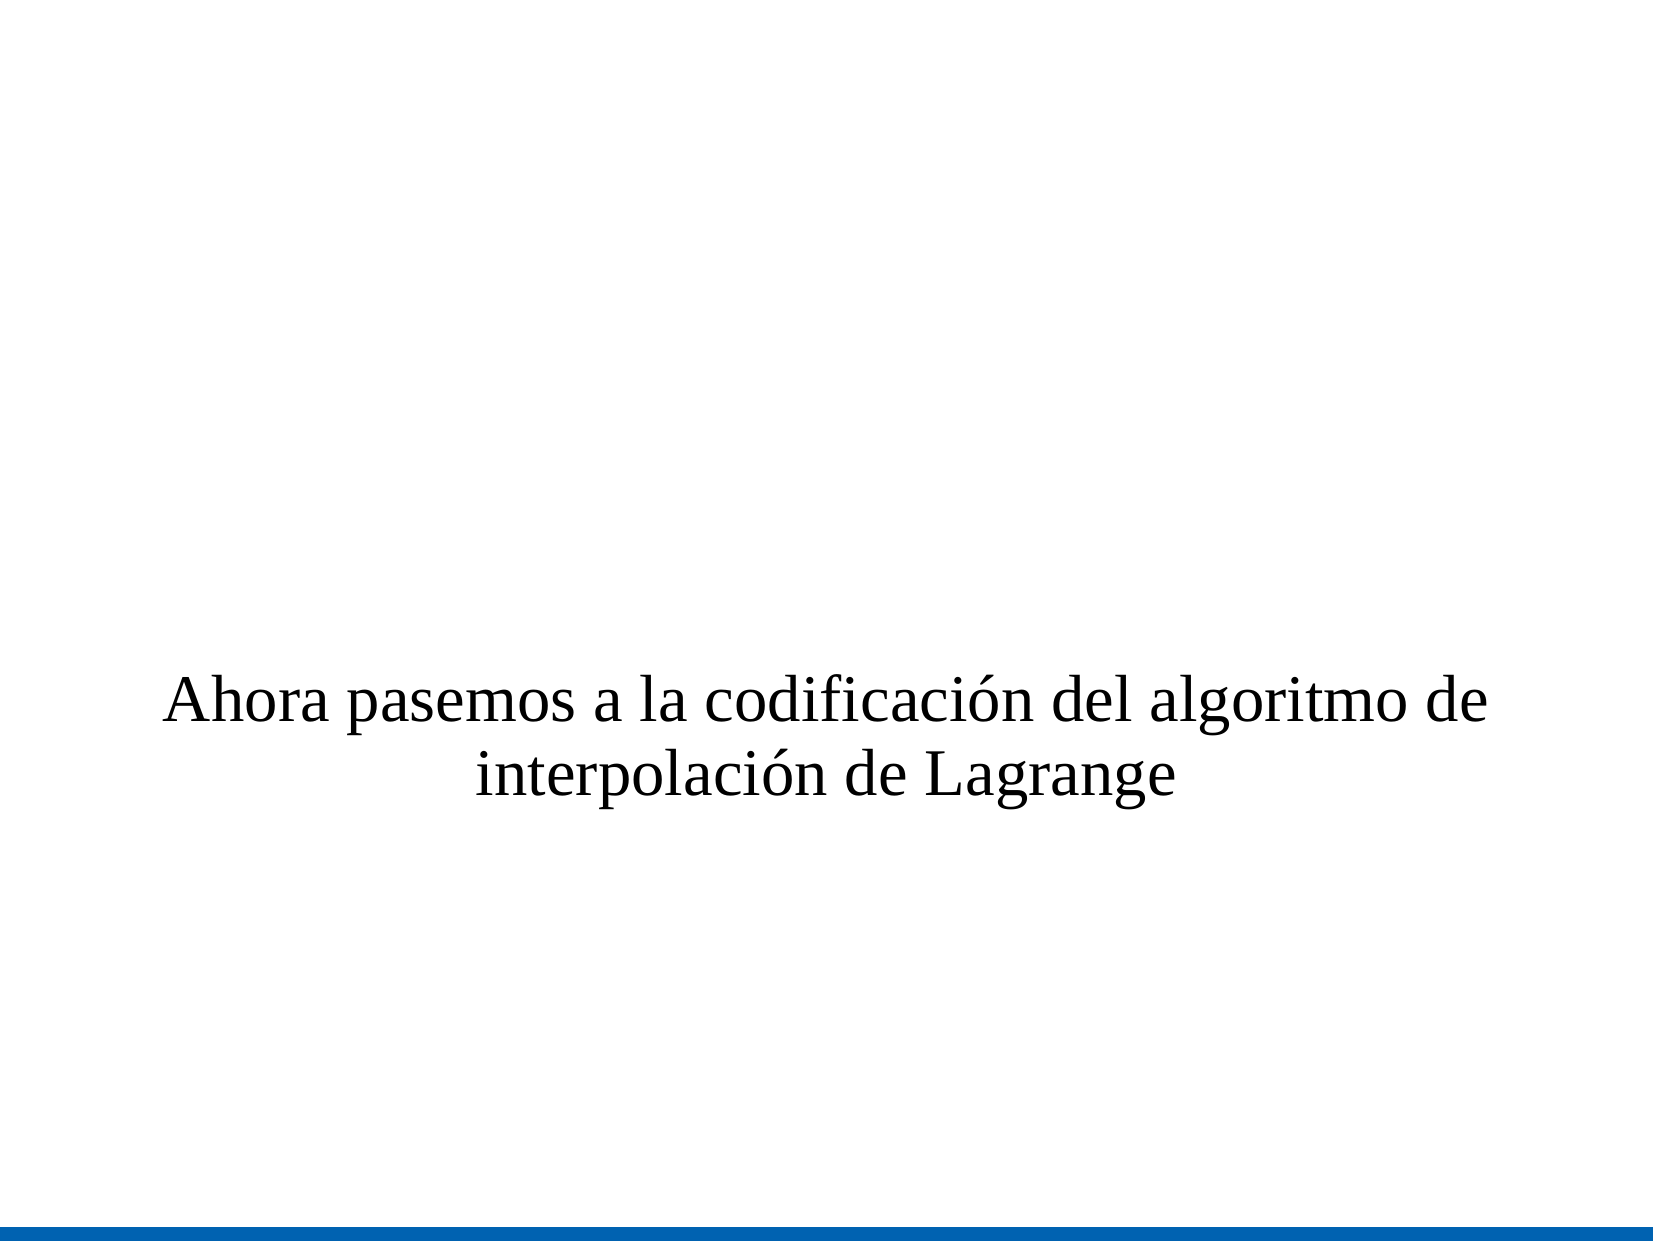

#
Ahora pasemos a la codificación del algoritmo de interpolación de Lagrange